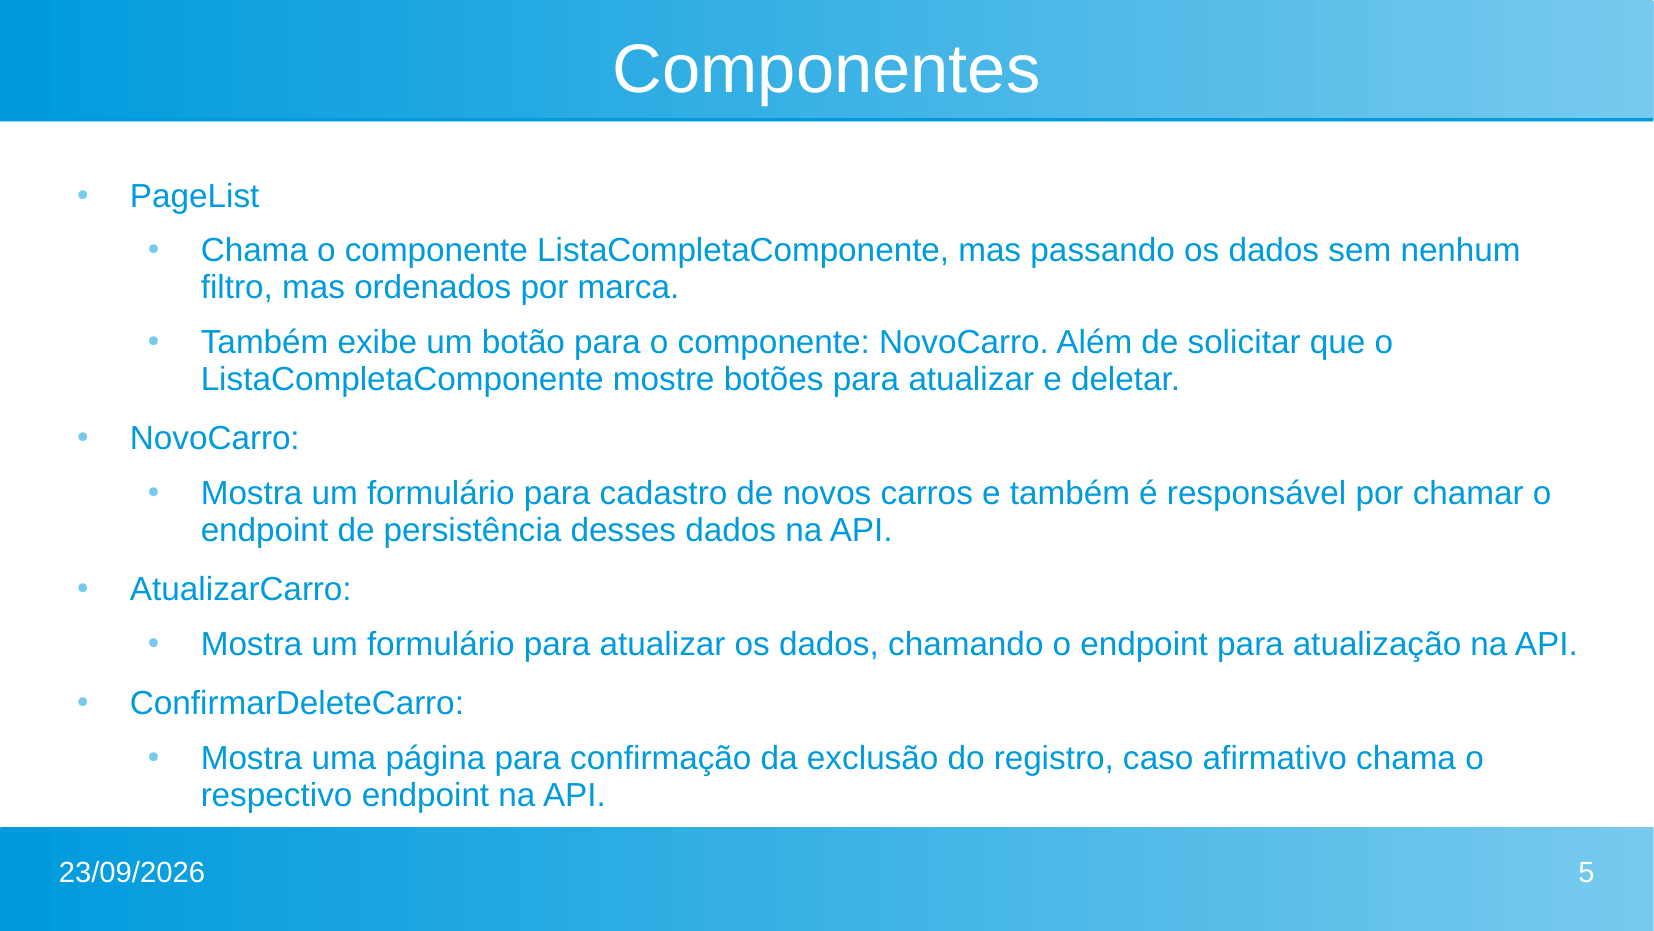

# Componentes
PageList
Chama o componente ListaCompletaComponente, mas passando os dados sem nenhum filtro, mas ordenados por marca.
Também exibe um botão para o componente: NovoCarro. Além de solicitar que o ListaCompletaComponente mostre botões para atualizar e deletar.
NovoCarro:
Mostra um formulário para cadastro de novos carros e também é responsável por chamar o endpoint de persistência desses dados na API.
AtualizarCarro:
Mostra um formulário para atualizar os dados, chamando o endpoint para atualização na API.
ConfirmarDeleteCarro:
Mostra uma página para confirmação da exclusão do registro, caso afirmativo chama o respectivo endpoint na API.
5